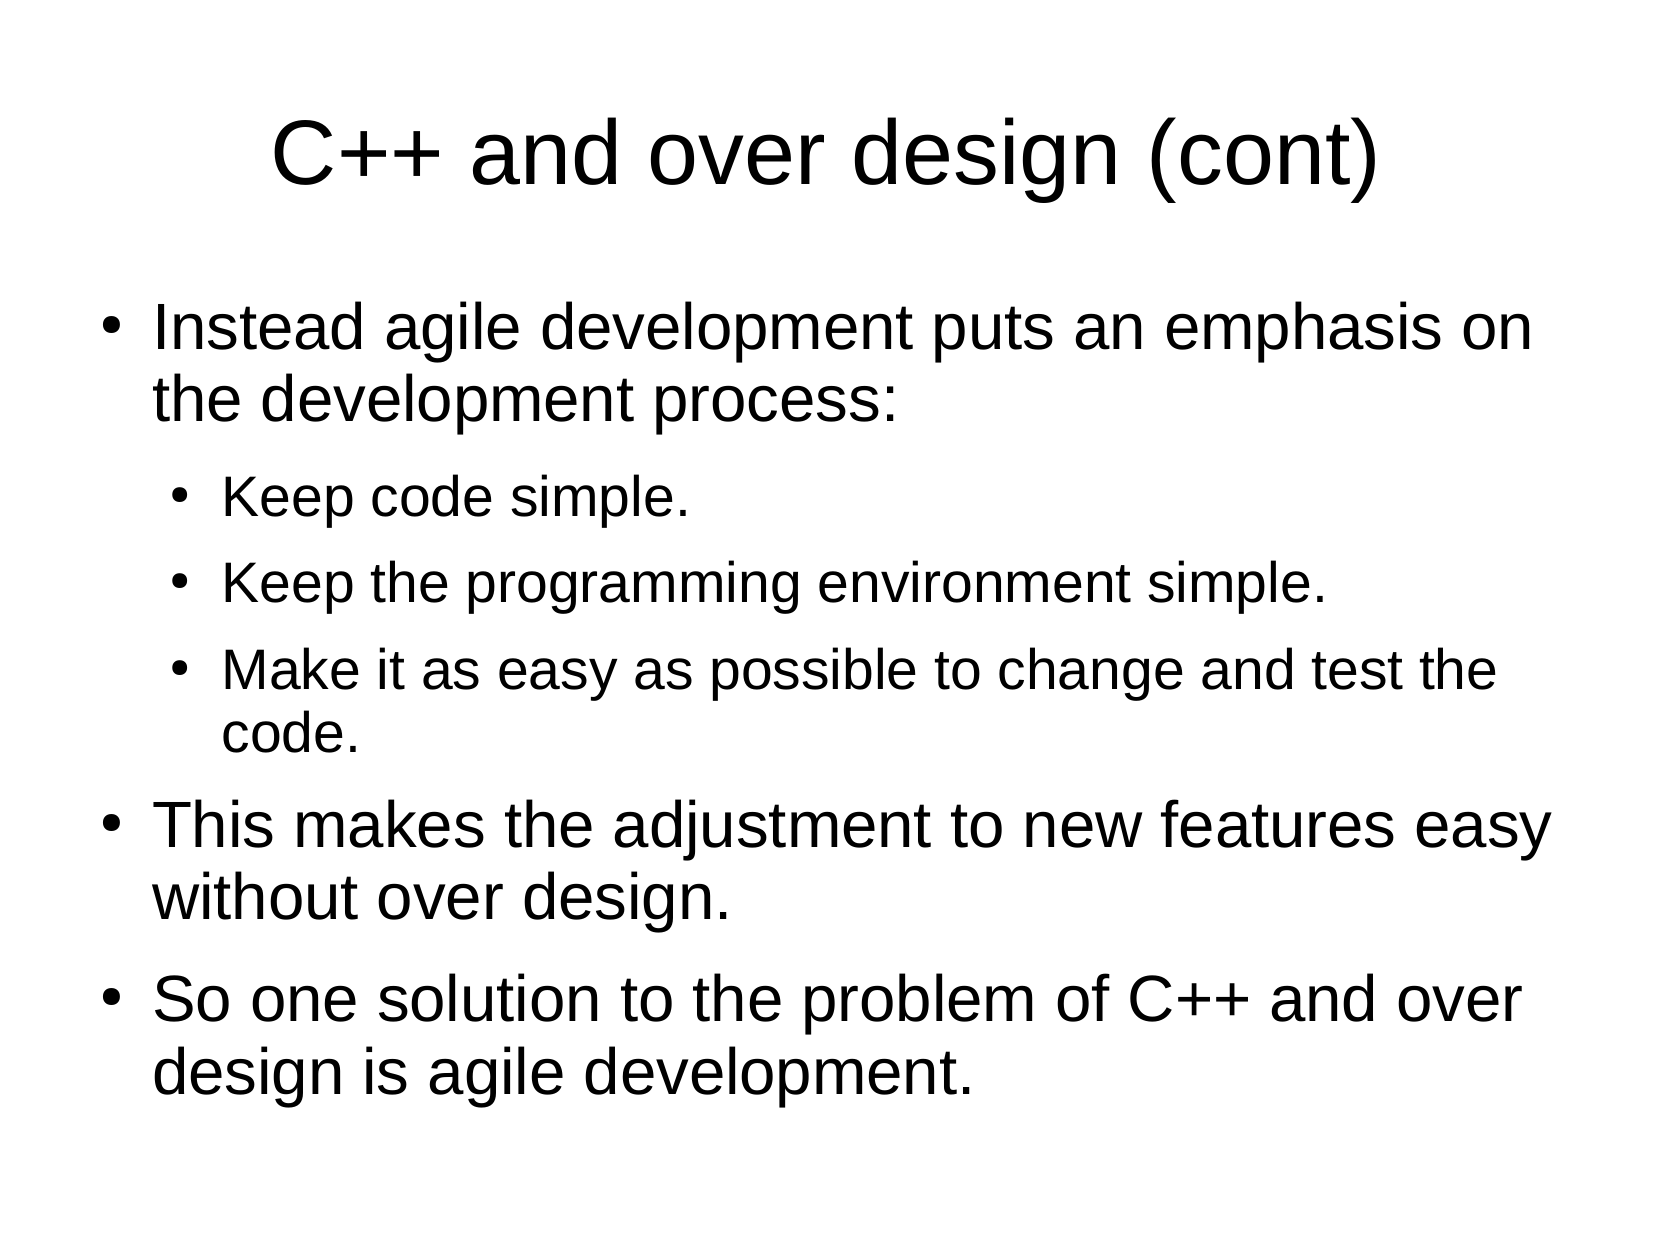

# C++ and over design (cont)
Instead agile development puts an emphasis on the development process:
Keep code simple.
Keep the programming environment simple.
Make it as easy as possible to change and test the code.
This makes the adjustment to new features easy without over design.
So one solution to the problem of C++ and over design is agile development.